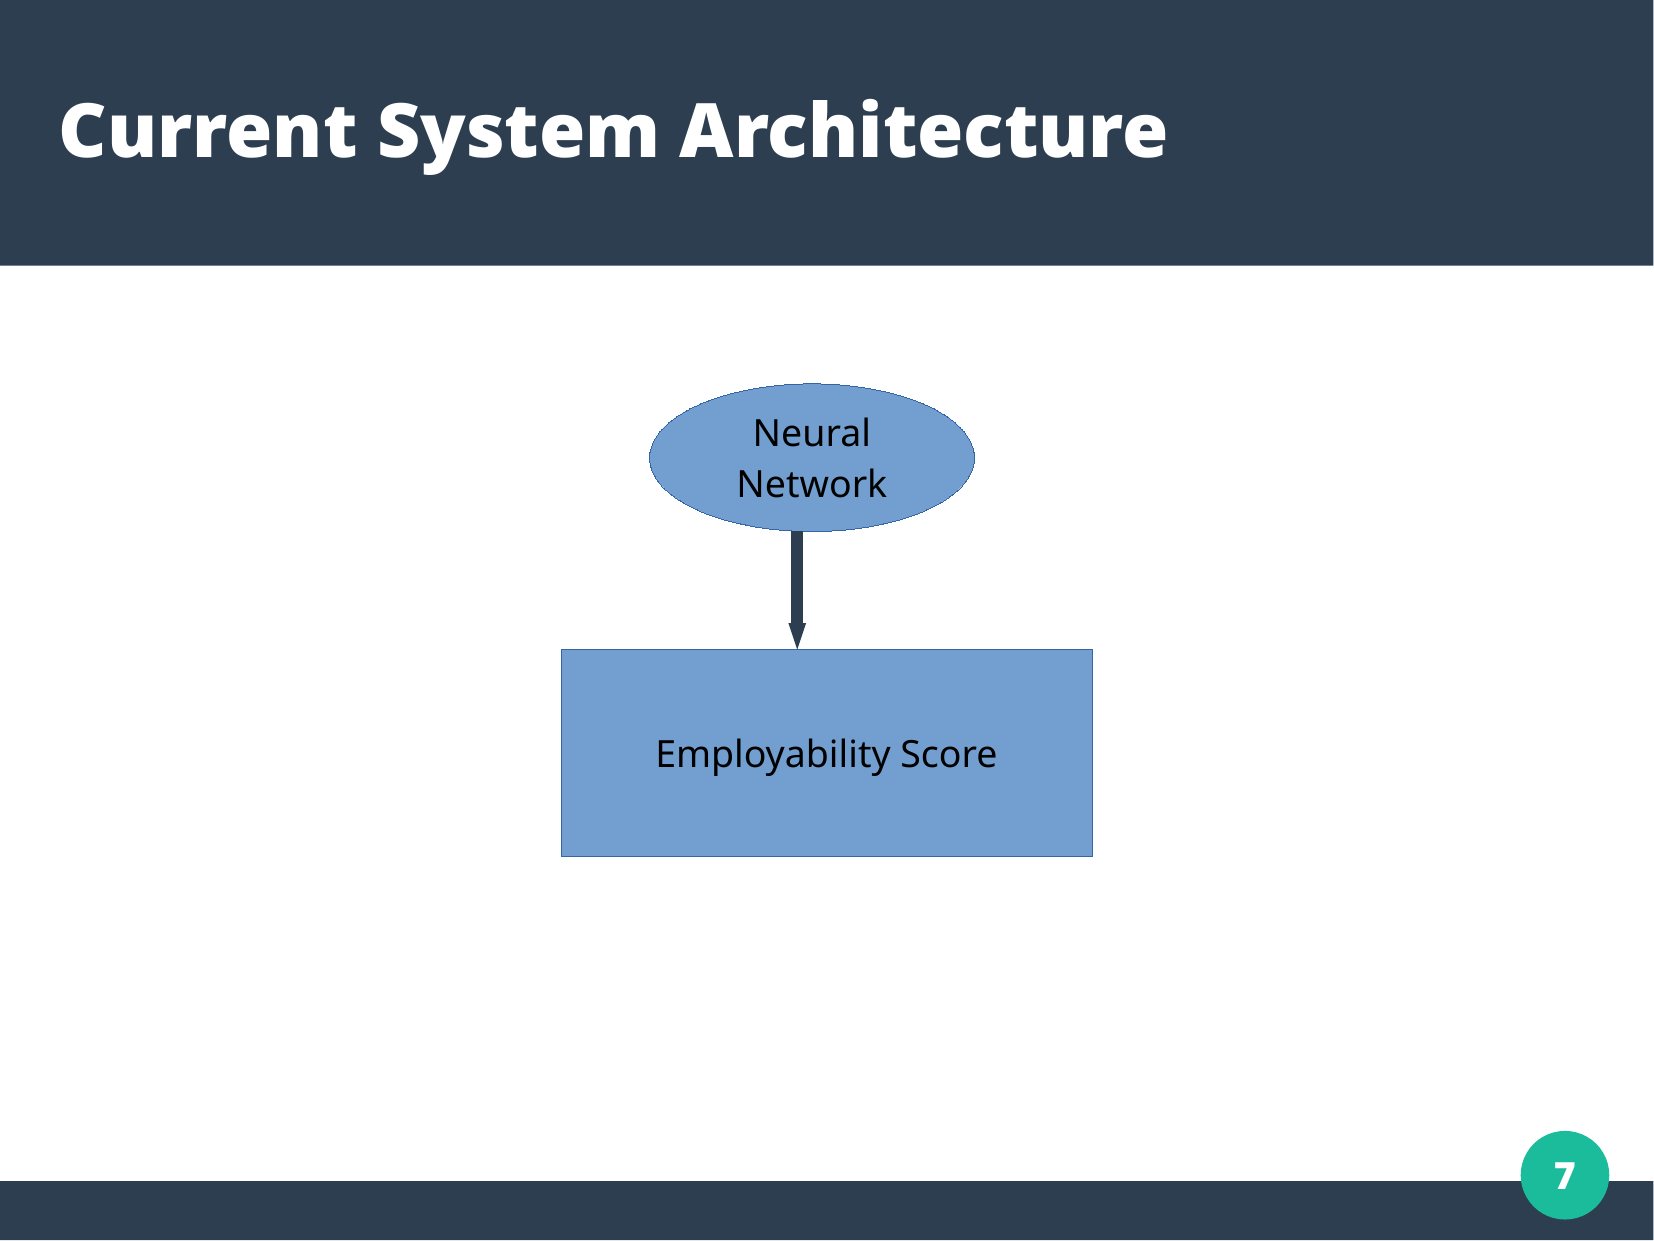

# Current System Architecture
Neural
Network
Employability Score
7